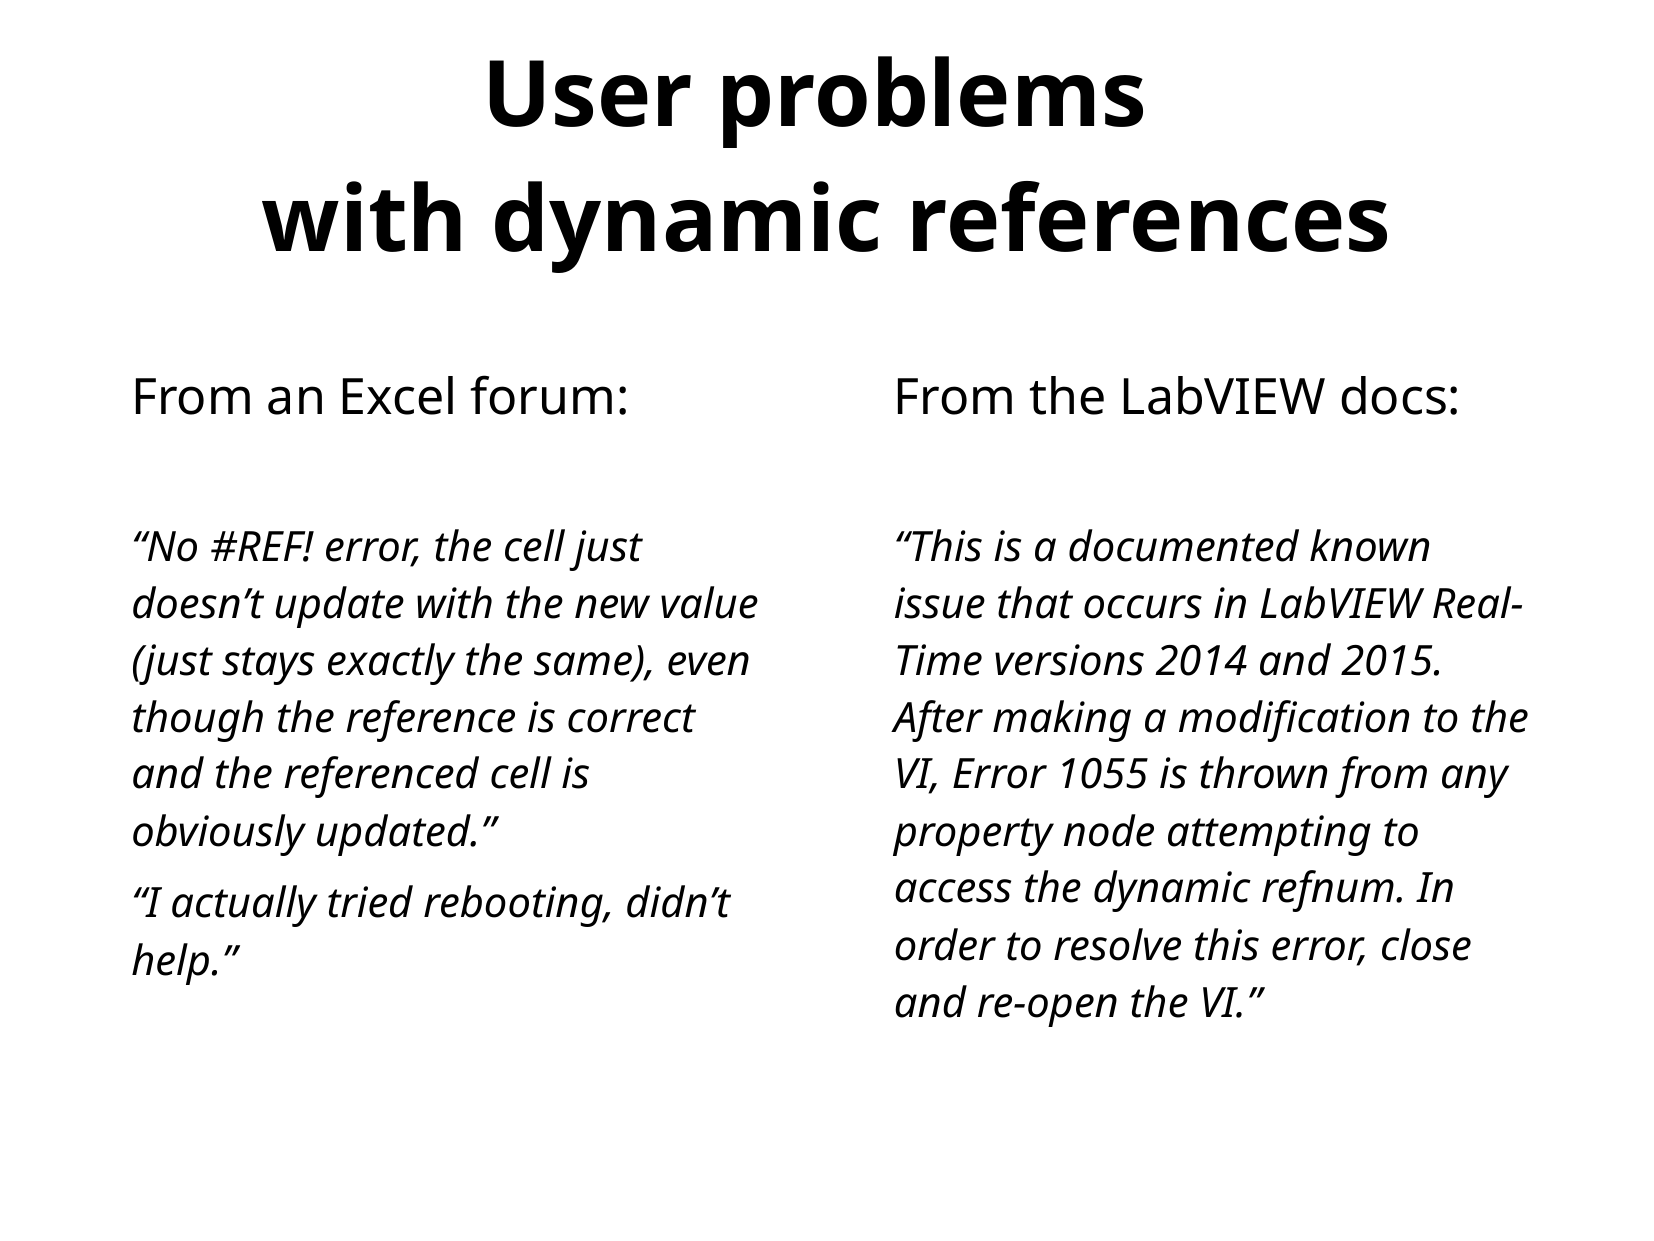

# User problems with dynamic references
From an Excel forum:
“No #REF! error, the cell just doesn’t update with the new value (just stays exactly the same), even though the reference is correct and the referenced cell is obviously updated.”
“I actually tried rebooting, didn’t help.”
From the LabVIEW docs:
“This is a documented known issue that occurs in LabVIEW Real-Time versions 2014 and 2015. After making a modification to the VI, Error 1055 is thrown from any property node attempting to access the dynamic refnum. In order to resolve this error, close and re-open the VI.”